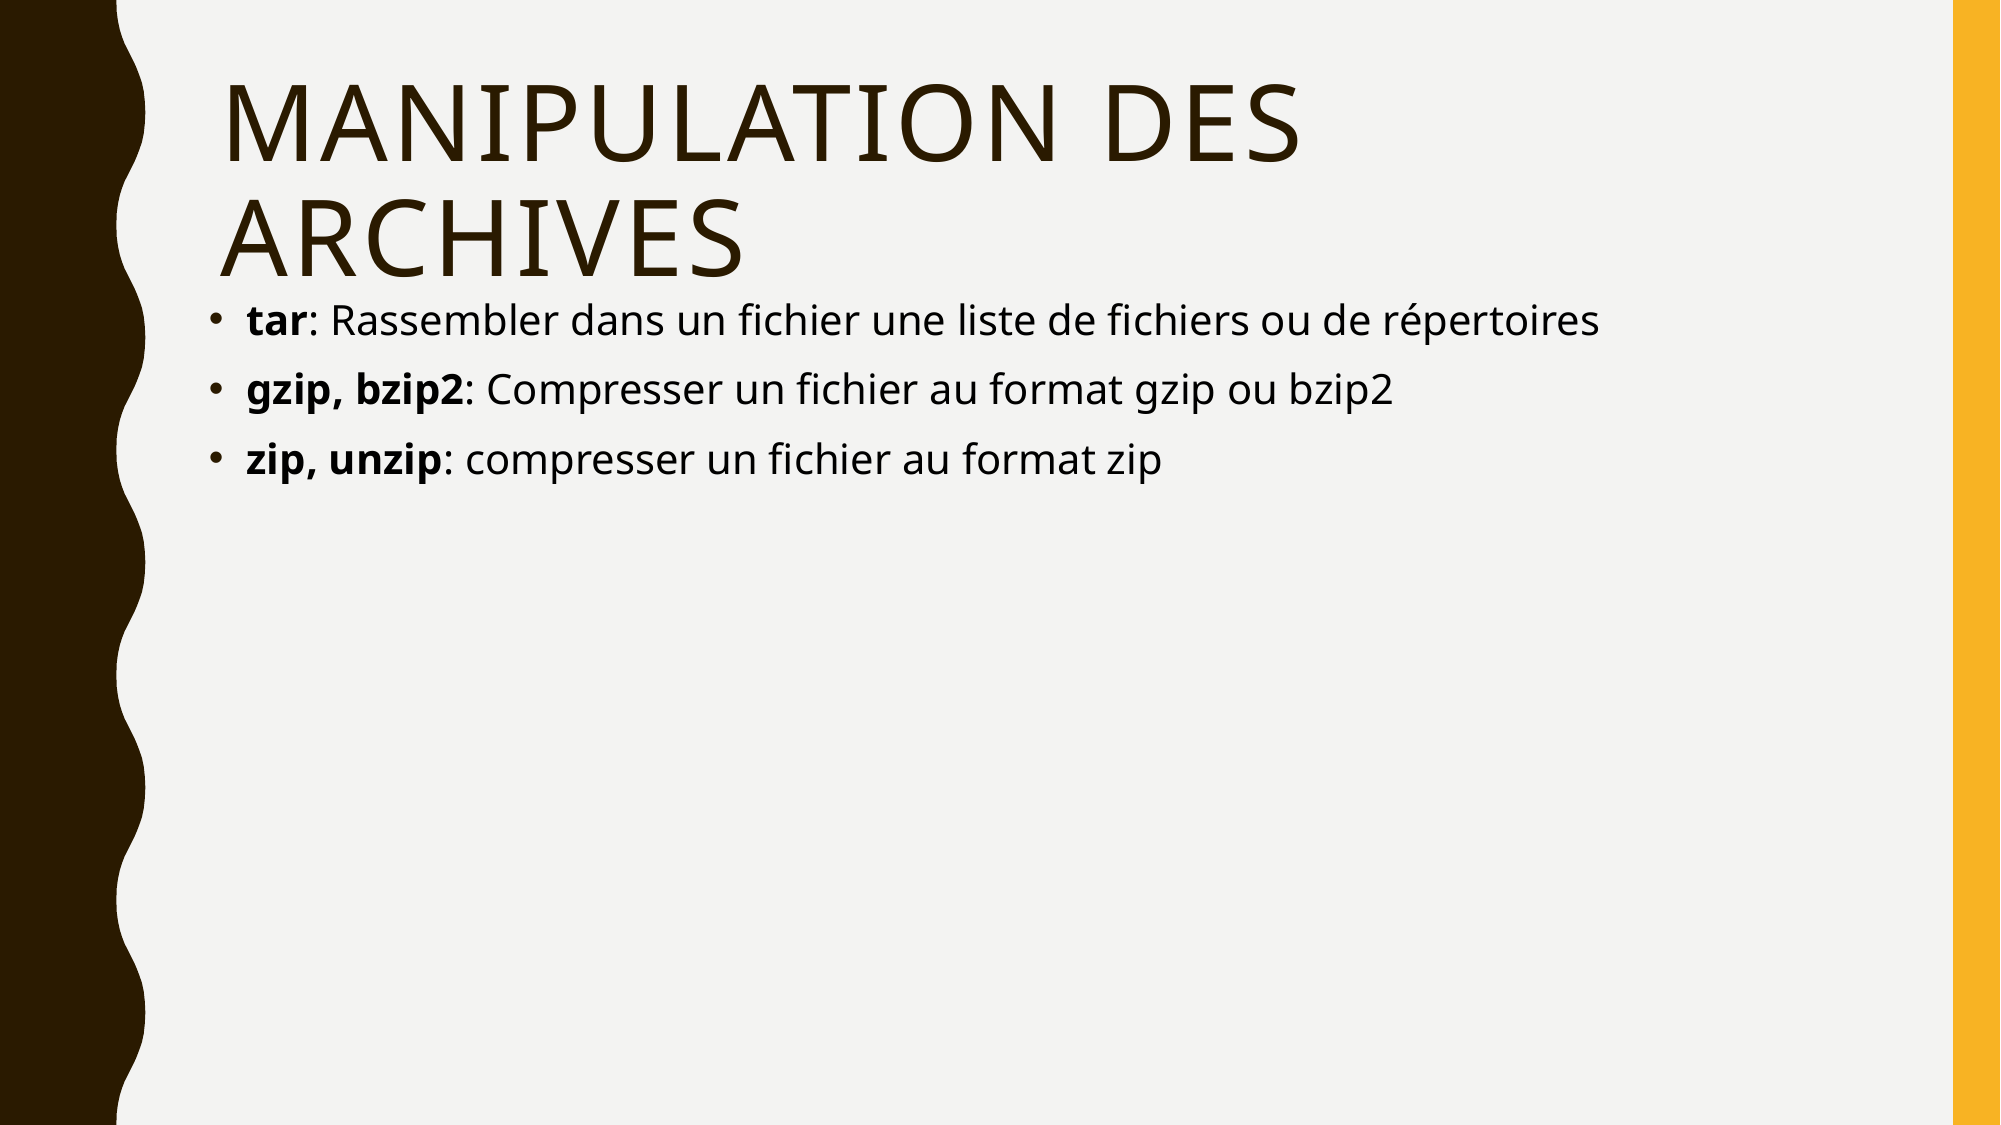

# Manipulation des archives
tar: Rassembler dans un fichier une liste de fichiers ou de répertoires
gzip, bzip2: Compresser un fichier au format gzip ou bzip2
zip, unzip: compresser un fichier au format zip